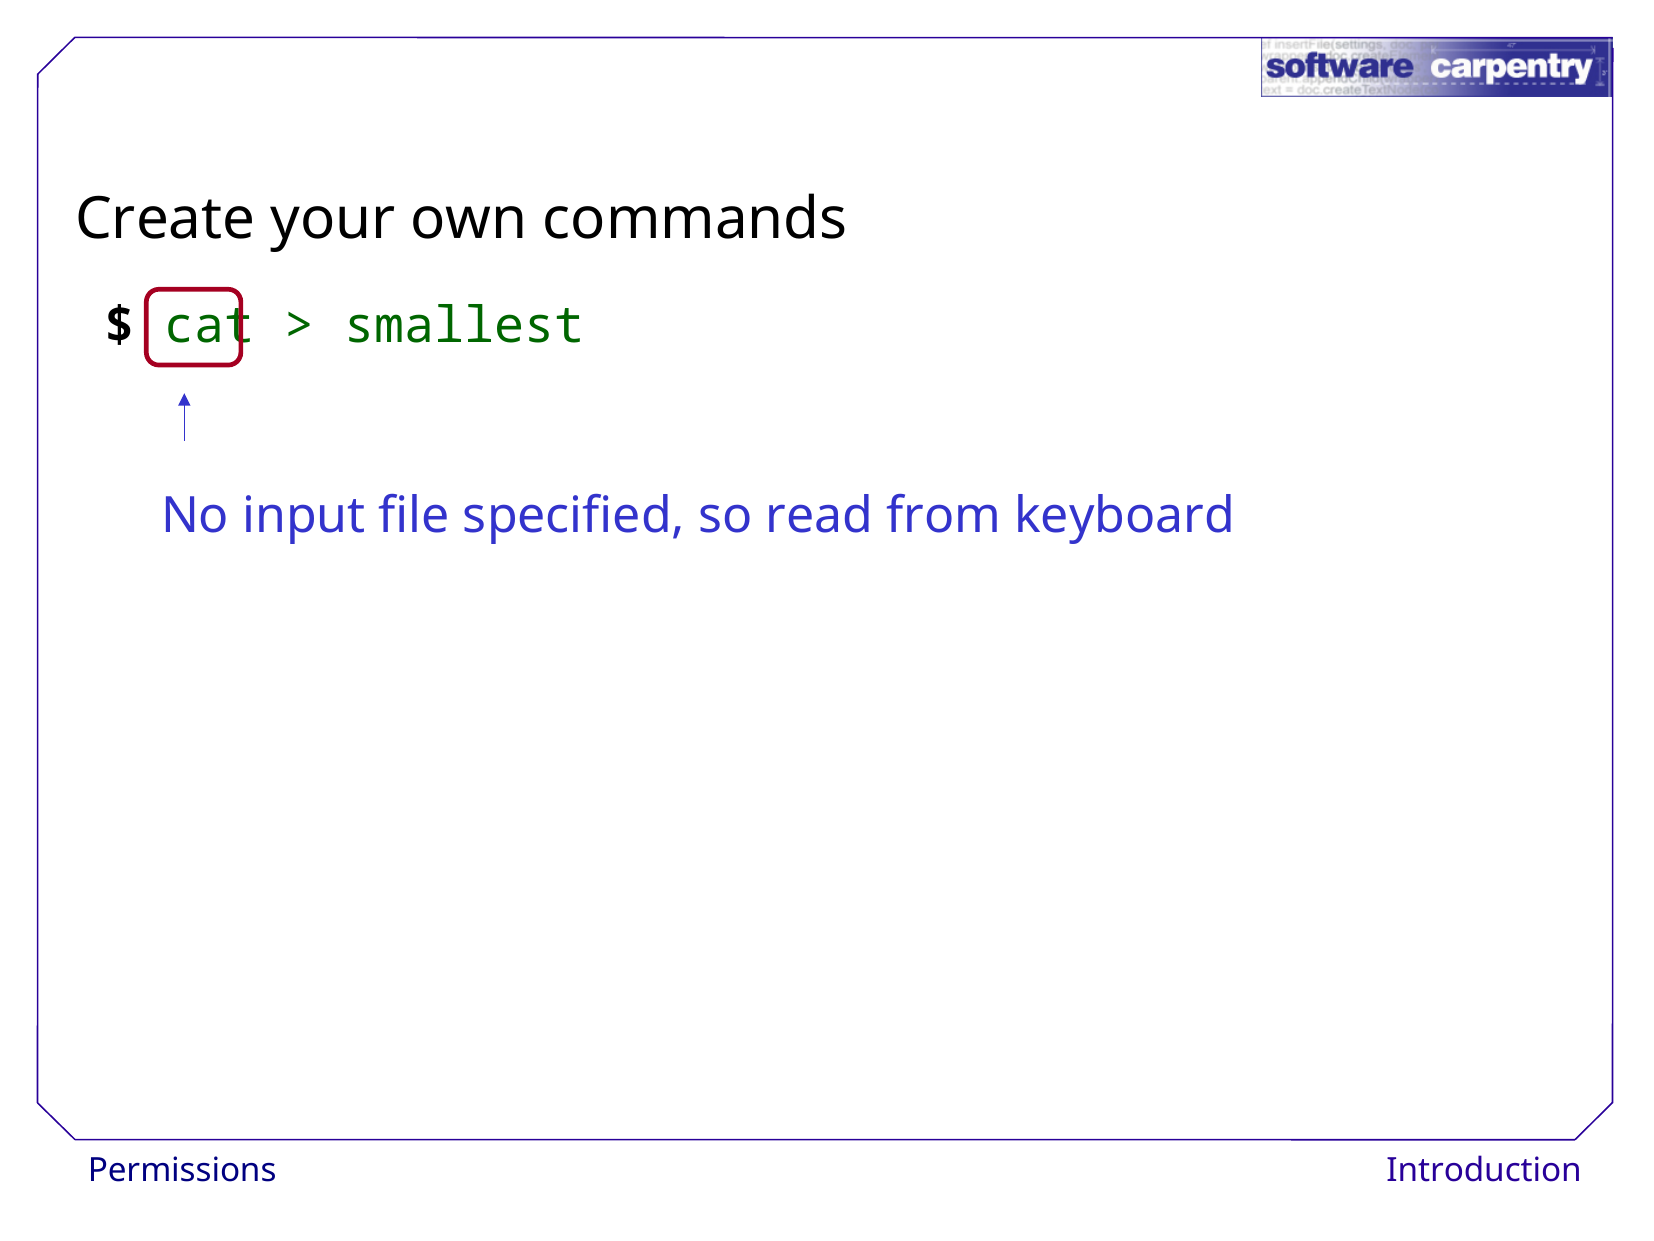

Create your own commands
$ cat > smallest
No input file specified, so read from keyboard